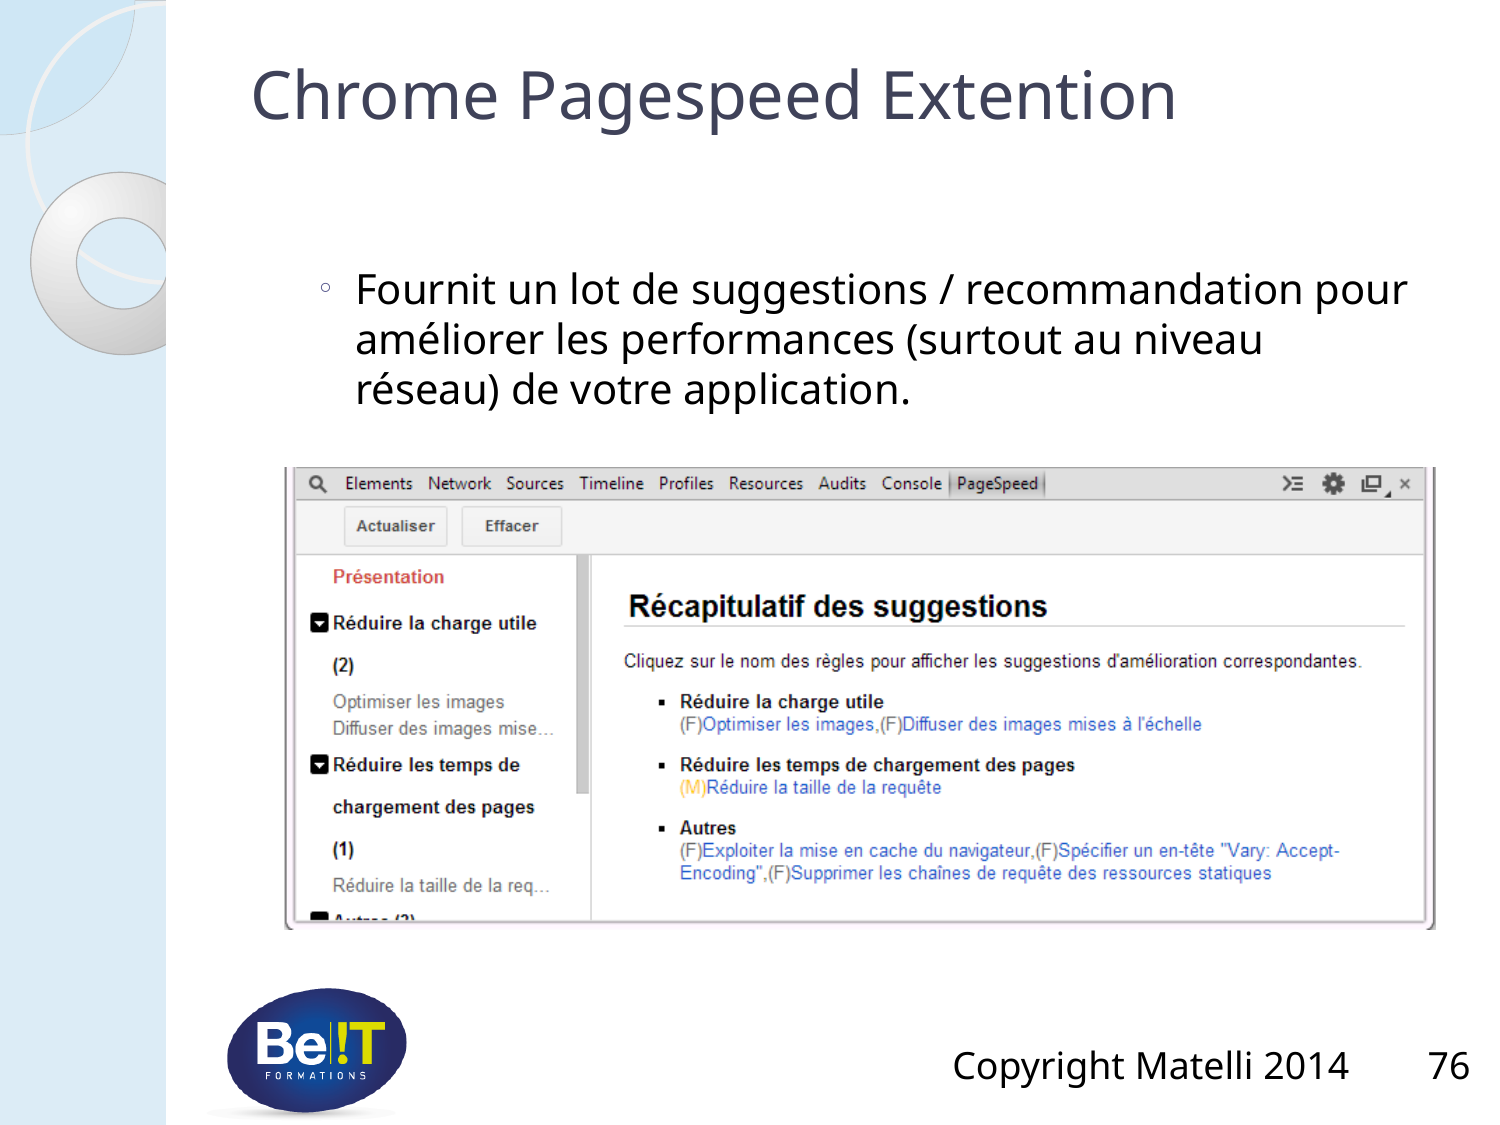

# Chrome Pagespeed Extention
Fournit un lot de suggestions / recommandation pour améliorer les performances (surtout au niveau réseau) de votre application.
Copyright Matelli 2014